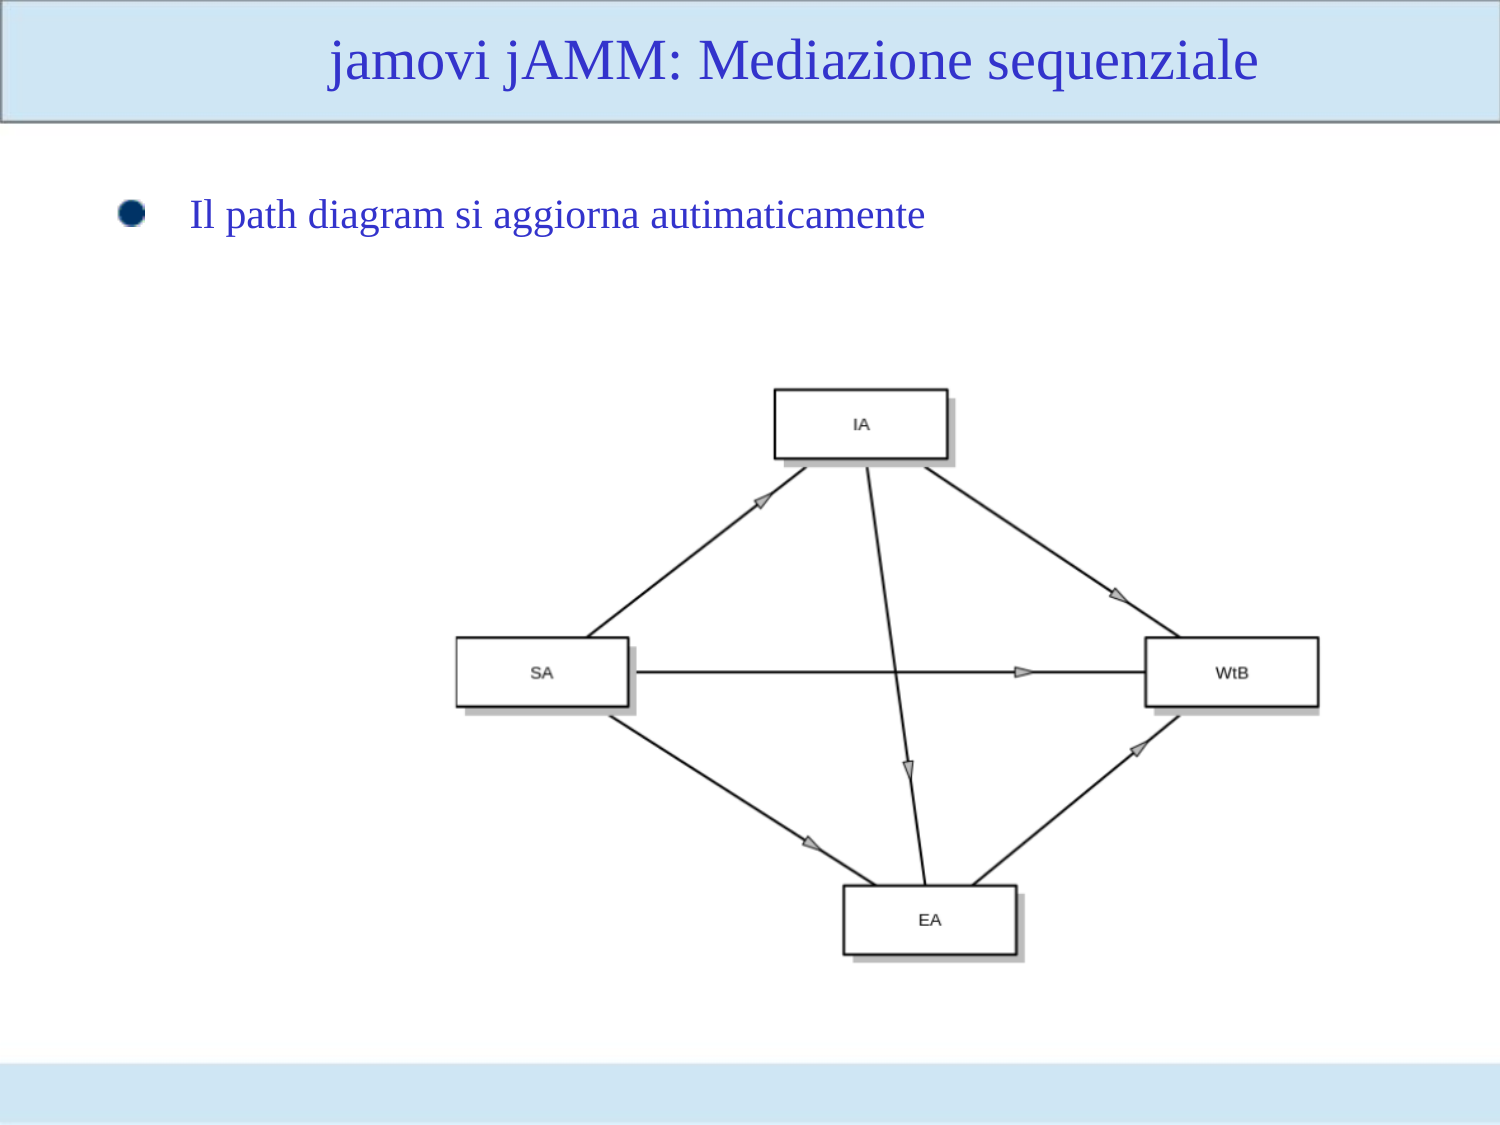

# jamovi jAMM: Mediazione sequenziale
Il path diagram si aggiorna autimaticamente